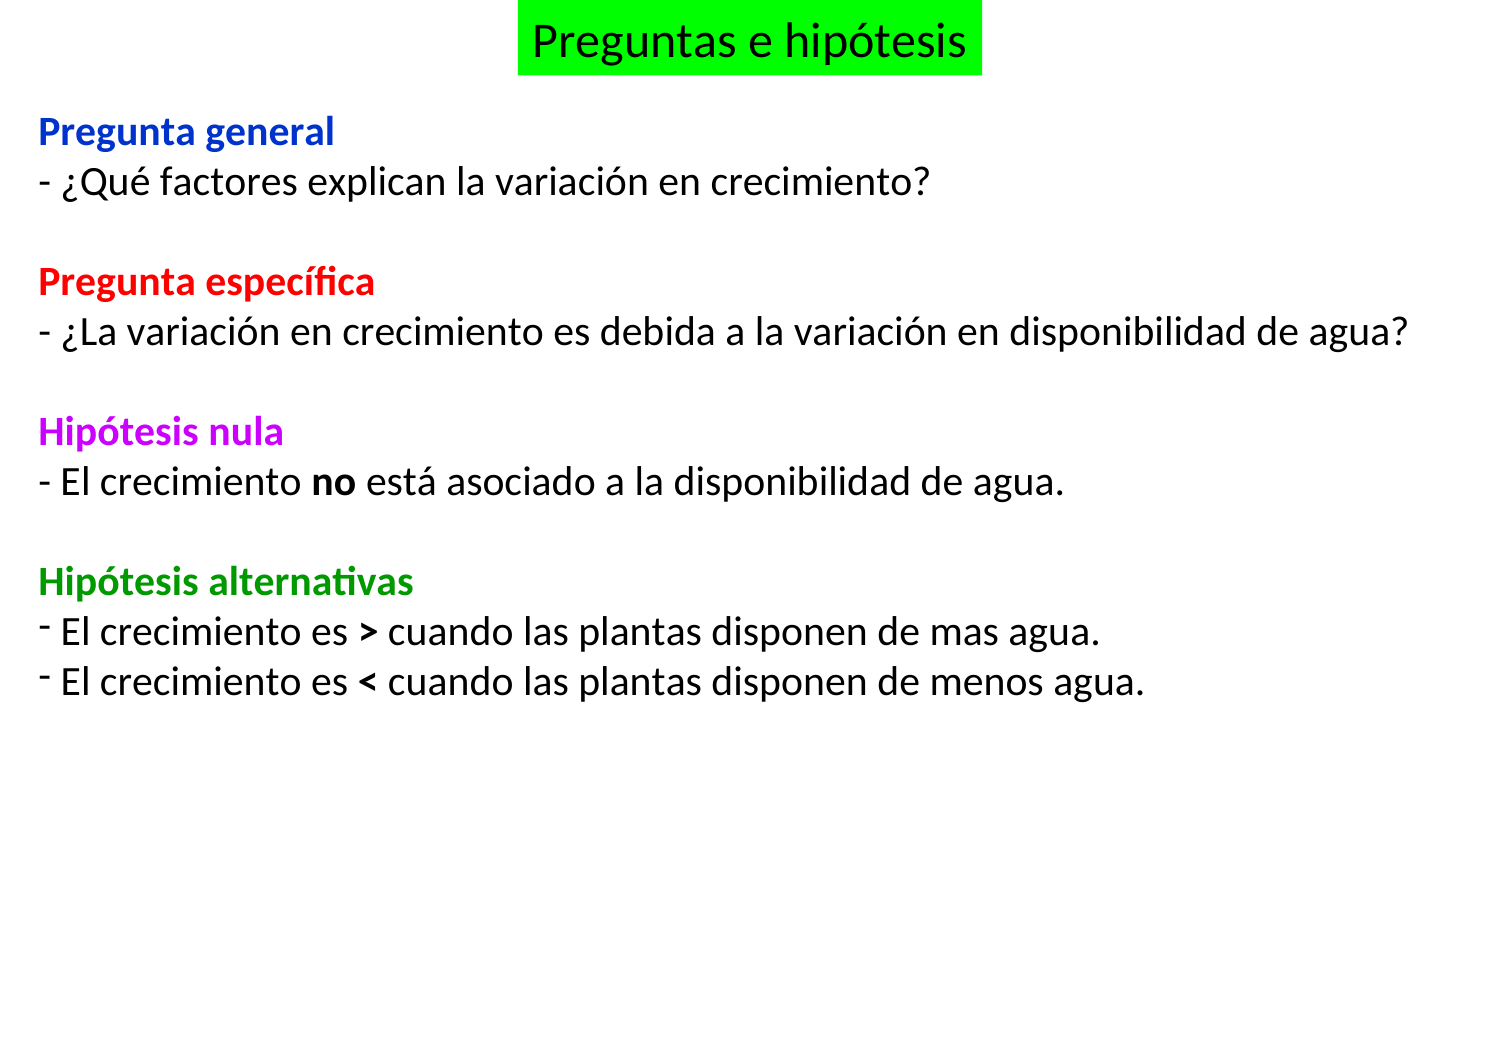

Preguntas e hipótesis
Pregunta general
- ¿Qué factores explican la variación en crecimiento?
Pregunta específica
- ¿La variación en crecimiento es debida a la variación en disponibilidad de agua?
Hipótesis nula
- El crecimiento no está asociado a la disponibilidad de agua.
Hipótesis alternativas
 El crecimiento es > cuando las plantas disponen de mas agua.
 El crecimiento es < cuando las plantas disponen de menos agua.